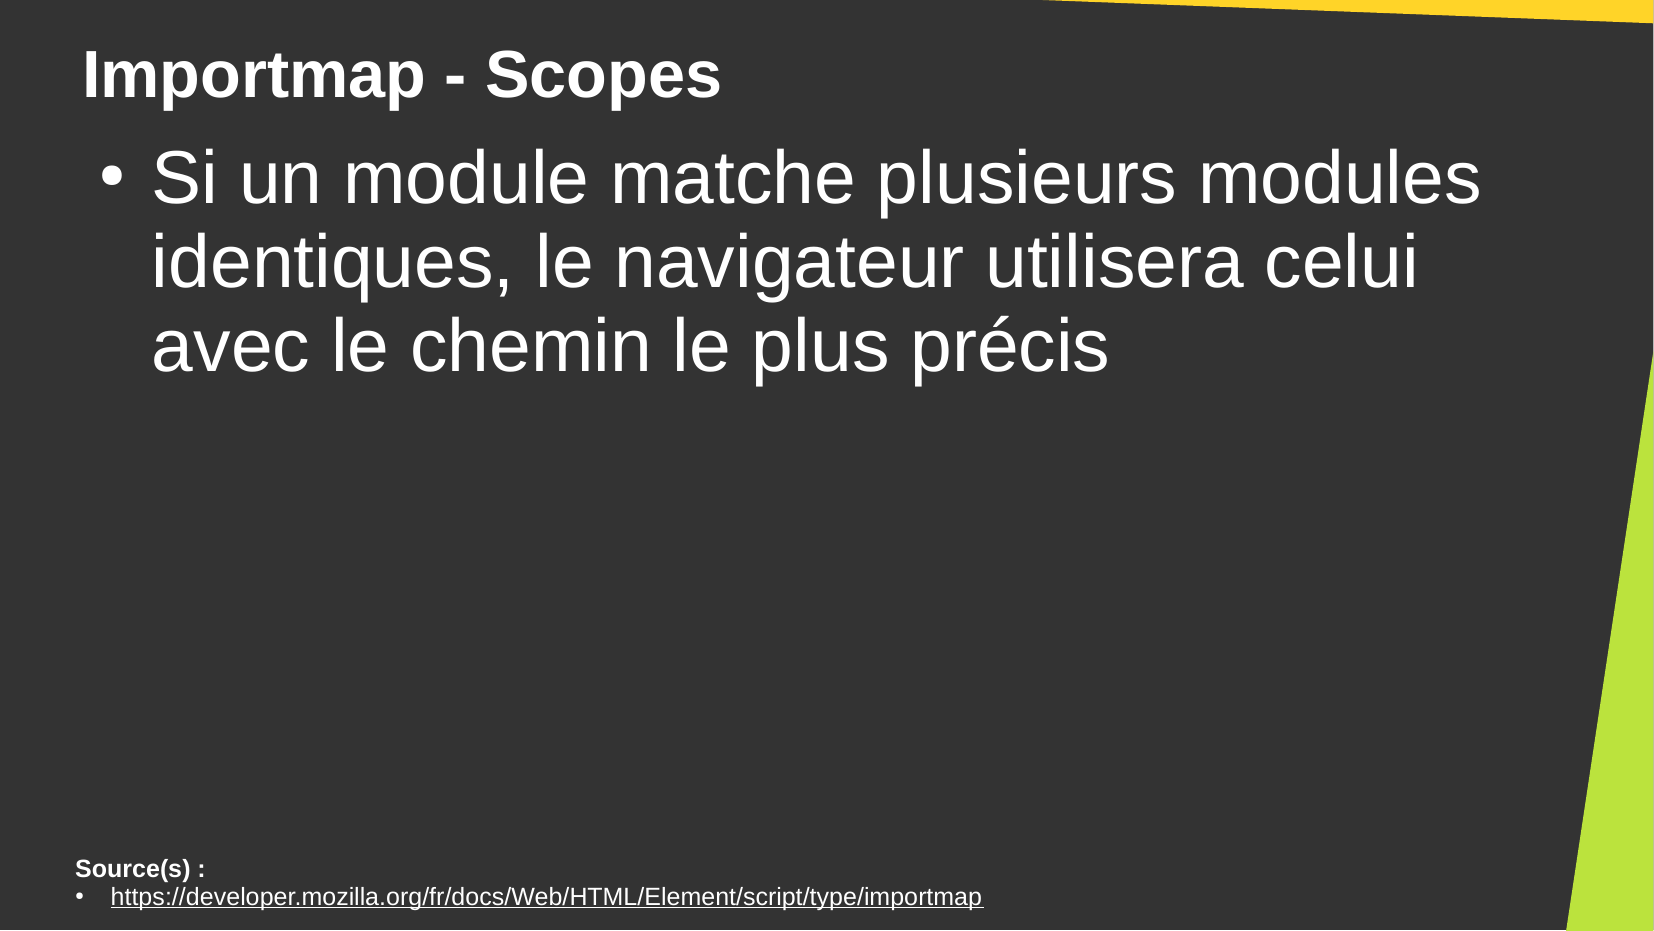

# Importmap - Scopes
Si un module matche plusieurs modules identiques, le navigateur utilisera celui avec le chemin le plus précis
Source(s) :
https://developer.mozilla.org/fr/docs/Web/HTML/Element/script/type/importmap